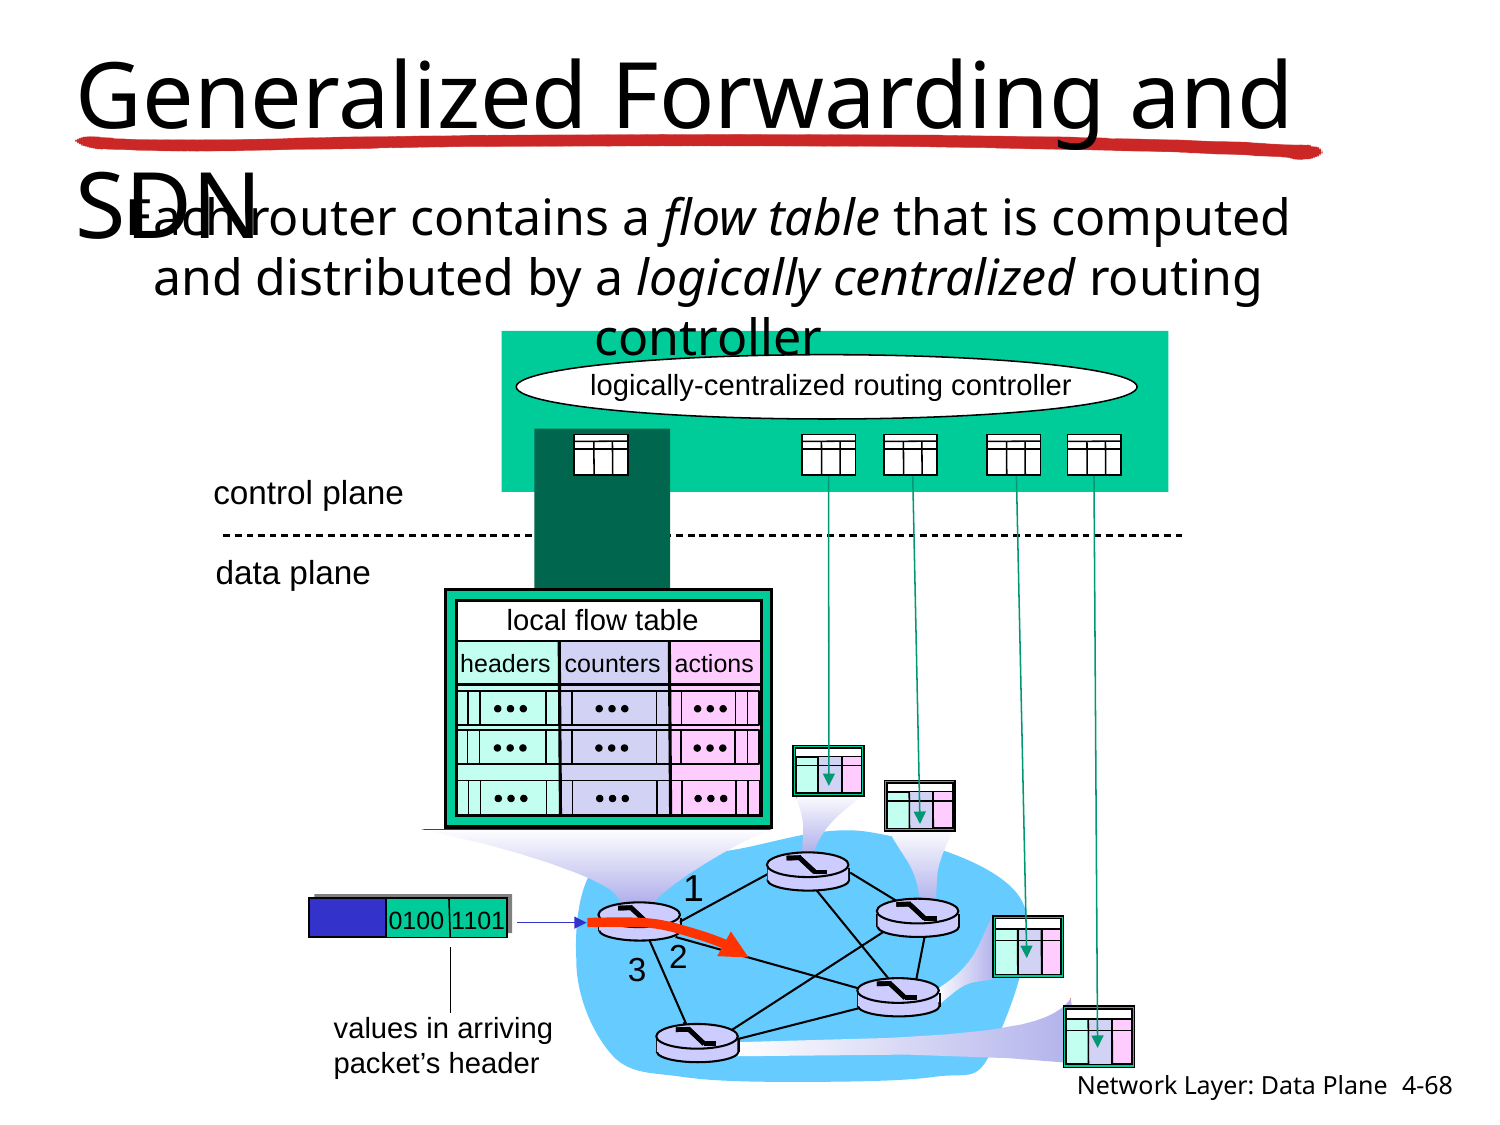

Generalized Forwarding and SDN
Each router contains a flow table that is computed and distributed by a logically centralized routing controller
logically-centralized routing controller
control plane
data plane
local flow table
headers counters actions
1
0100 1101
2
3
values in arriving
packet’s header
Network Layer: Data Plane